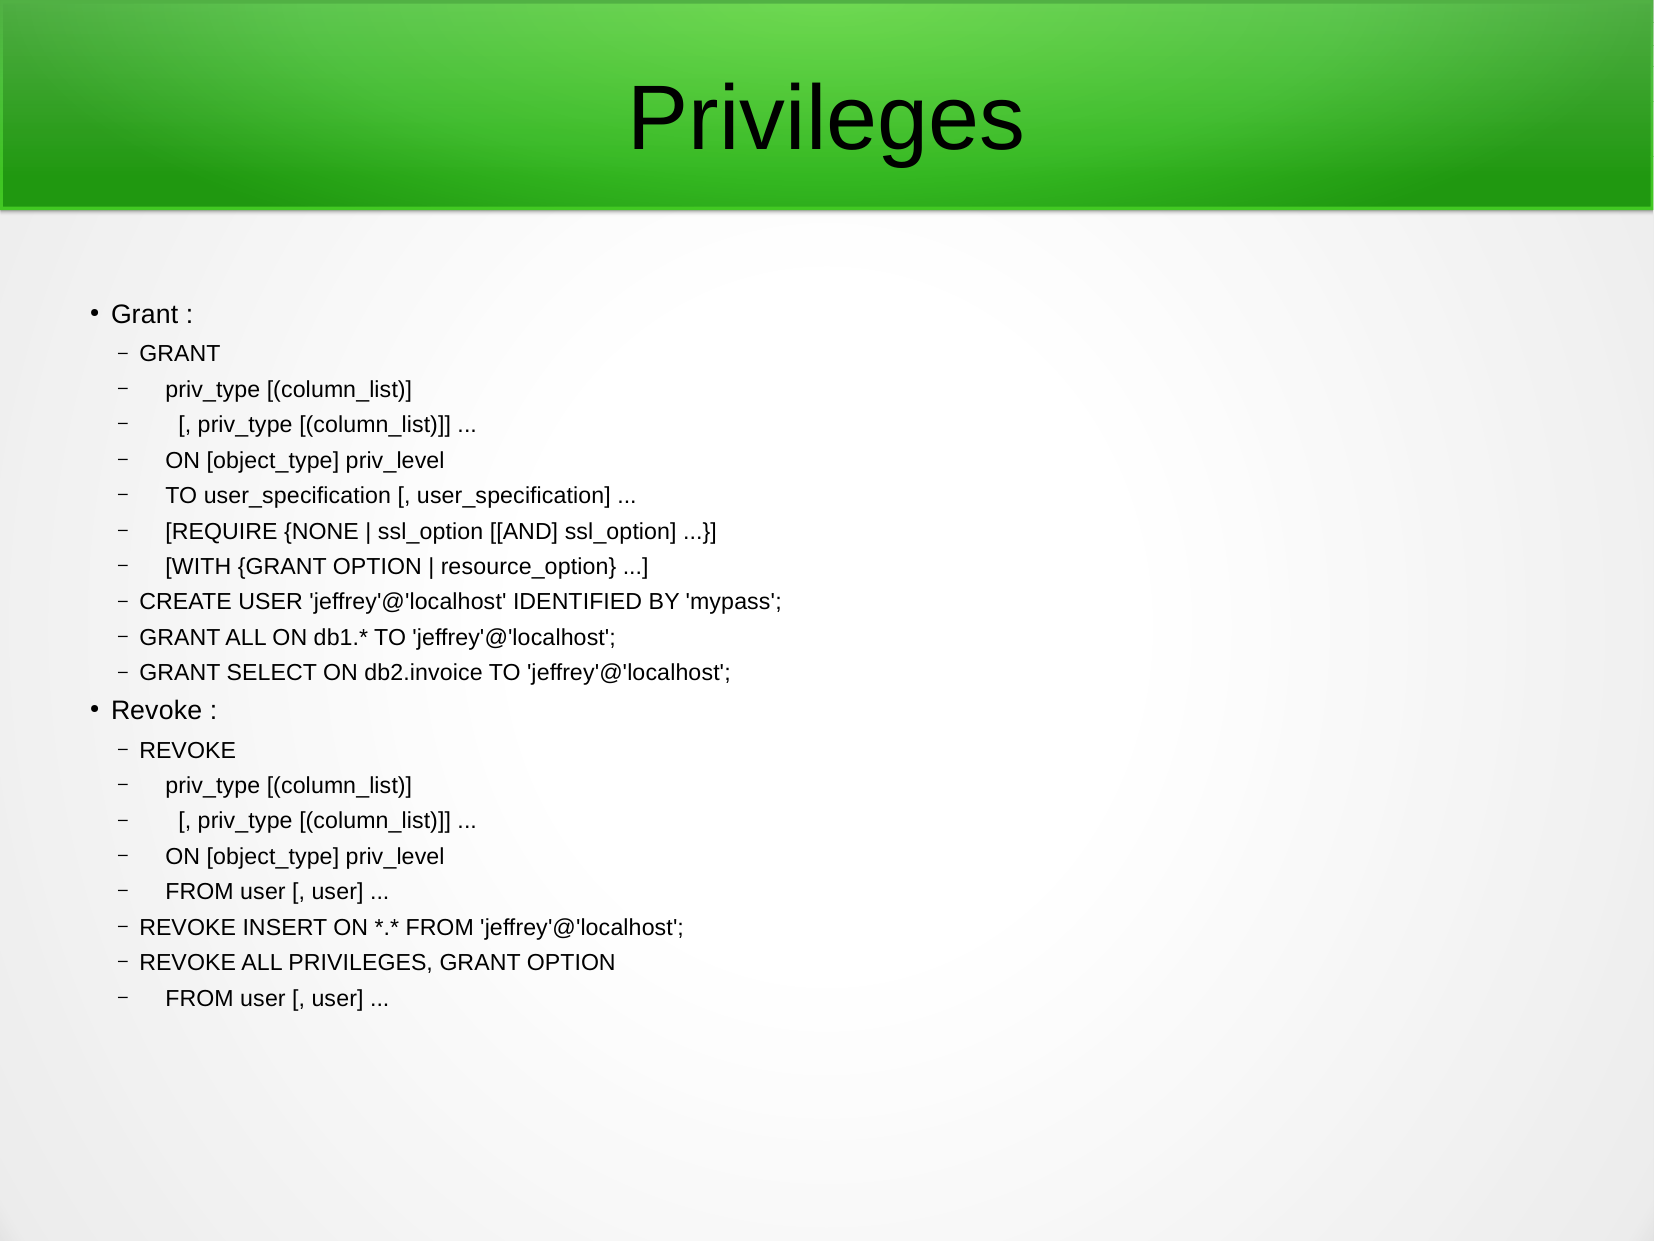

# Privileges
Grant :
GRANT
 priv_type [(column_list)]
 [, priv_type [(column_list)]] ...
 ON [object_type] priv_level
 TO user_specification [, user_specification] ...
 [REQUIRE {NONE | ssl_option [[AND] ssl_option] ...}]
 [WITH {GRANT OPTION | resource_option} ...]
CREATE USER 'jeffrey'@'localhost' IDENTIFIED BY 'mypass';
GRANT ALL ON db1.* TO 'jeffrey'@'localhost';
GRANT SELECT ON db2.invoice TO 'jeffrey'@'localhost';
Revoke :
REVOKE
 priv_type [(column_list)]
 [, priv_type [(column_list)]] ...
 ON [object_type] priv_level
 FROM user [, user] ...
REVOKE INSERT ON *.* FROM 'jeffrey'@'localhost';
REVOKE ALL PRIVILEGES, GRANT OPTION
 FROM user [, user] ...